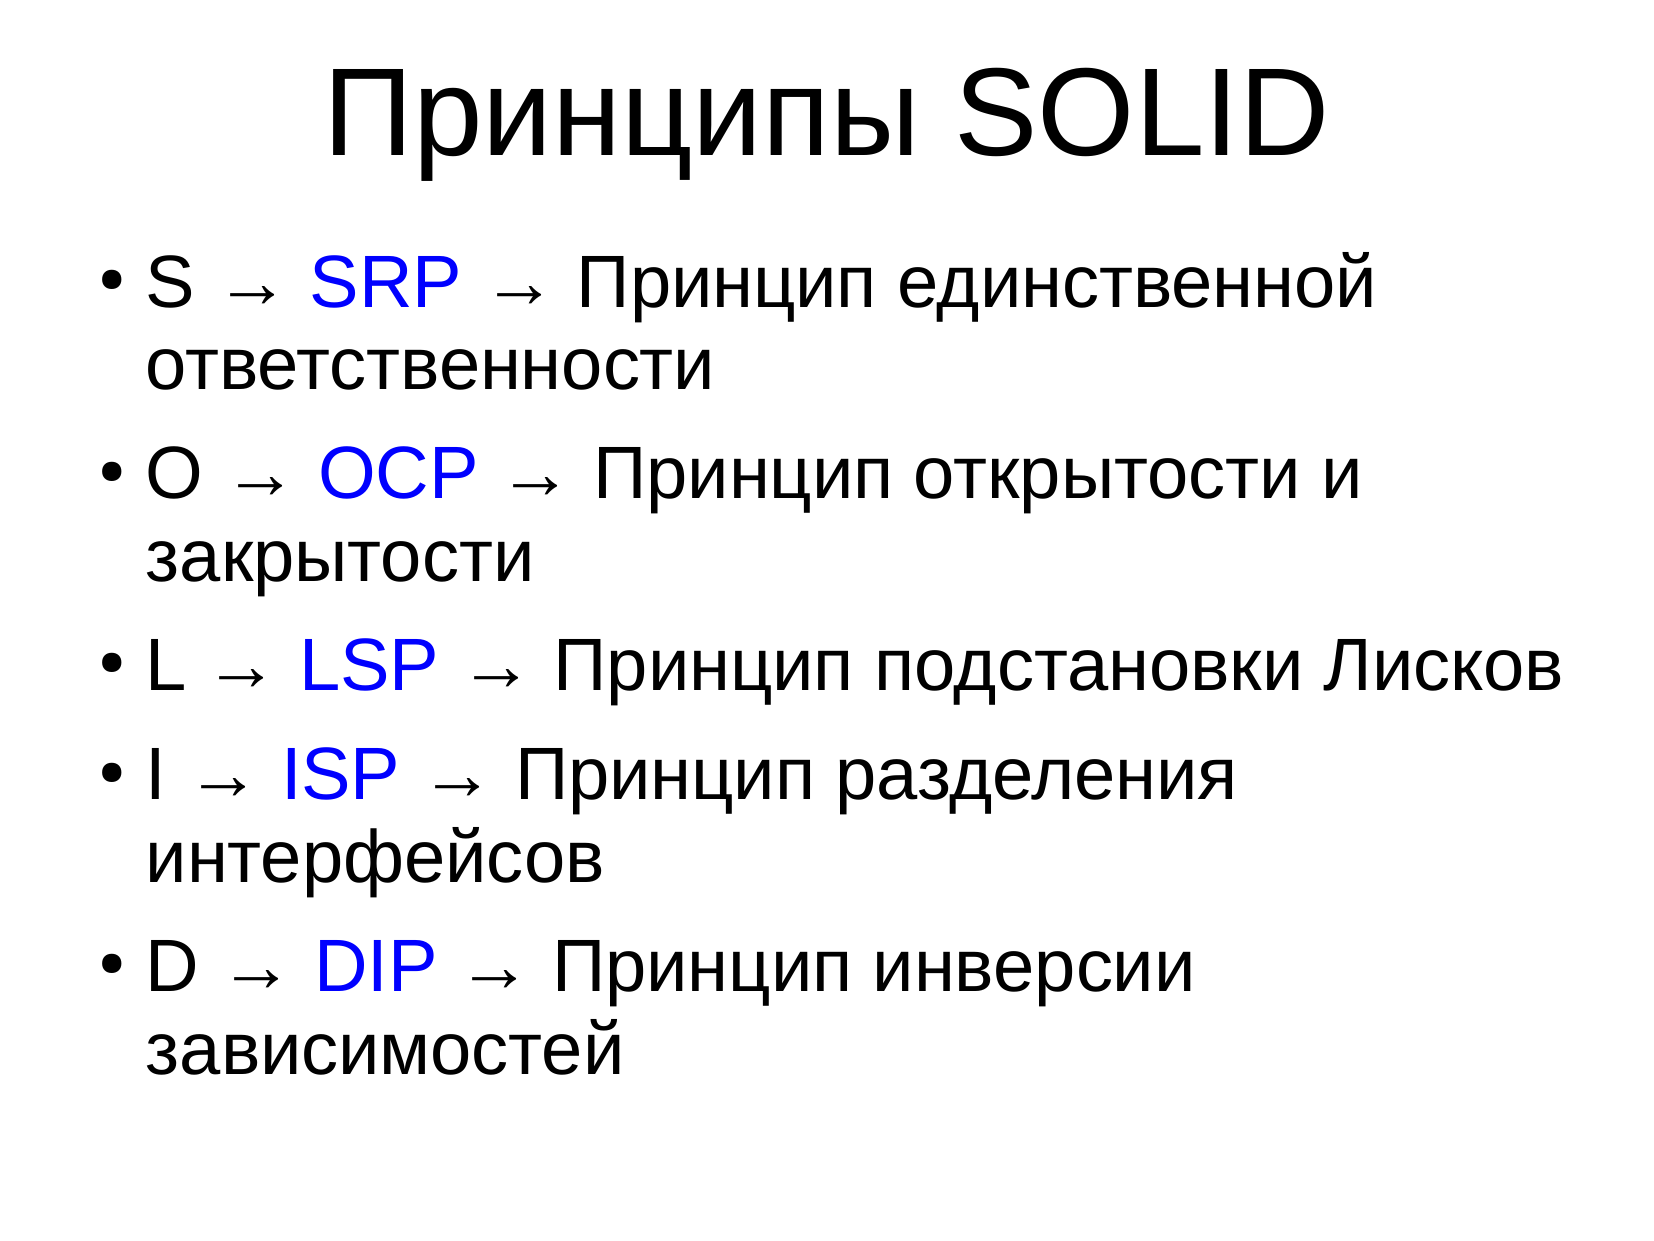

# Принципы SOLID
S → SRP → Принцип единственной ответственности
O → OCP → Принцип открытости и закрытости
L → LSP → Принцип подстановки Лисков
I → ISP → Принцип разделения интерфейсов
D → DIP → Принцип инверсии зависимостей